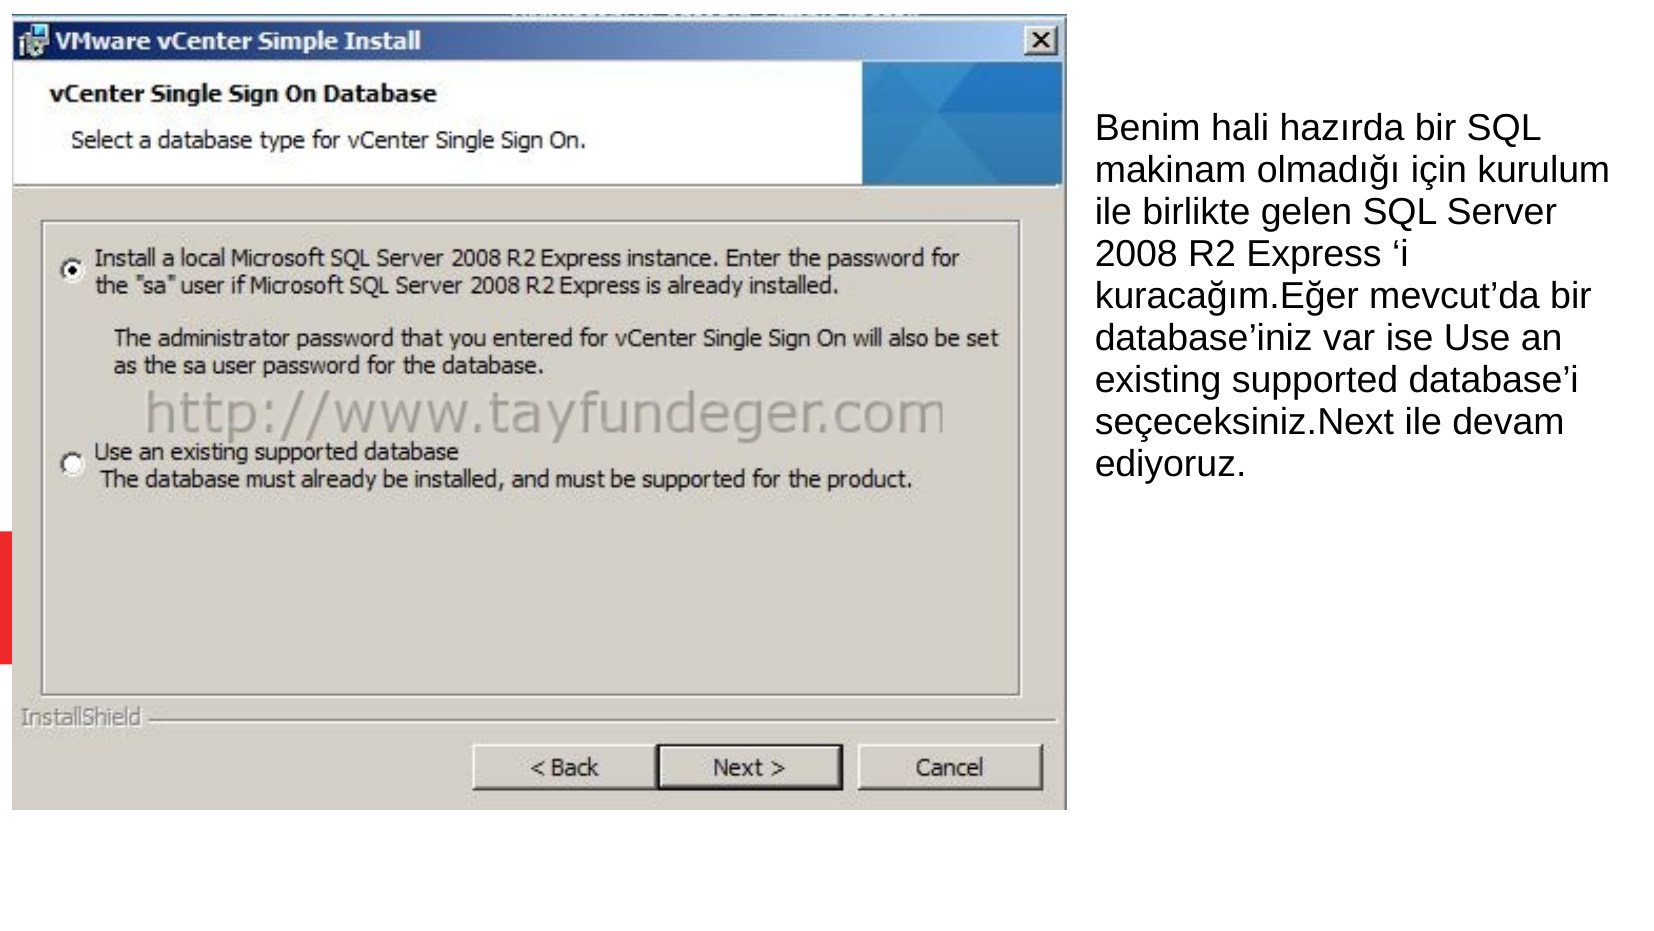

Benim hali hazırda bir SQL makinam olmadığı için kurulum ile birlikte gelen SQL Server 2008 R2 Express ‘i kuracağım.Eğer mevcut’da bir database’iniz var ise Use an existing supported database’i seçeceksiniz.Next ile devam ediyoruz.